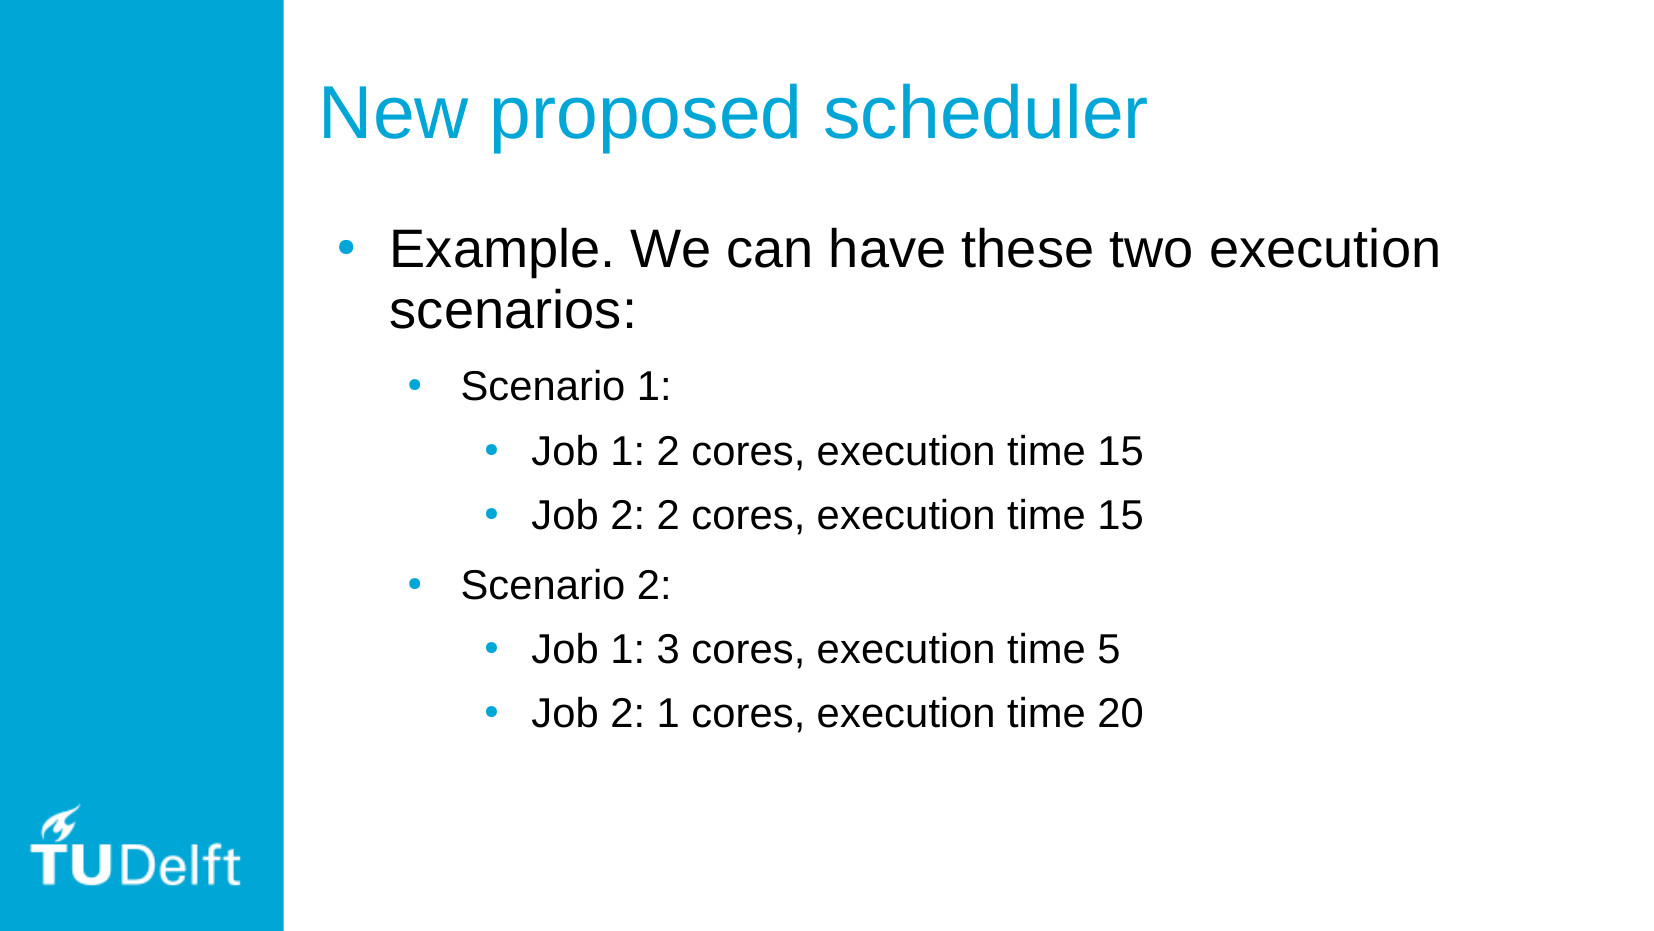

# New proposed scheduler
Example. We can have these two execution scenarios:
Scenario 1:
Job 1: 2 cores, execution time 15
Job 2: 2 cores, execution time 15
Scenario 2:
Job 1: 3 cores, execution time 5
Job 2: 1 cores, execution time 20